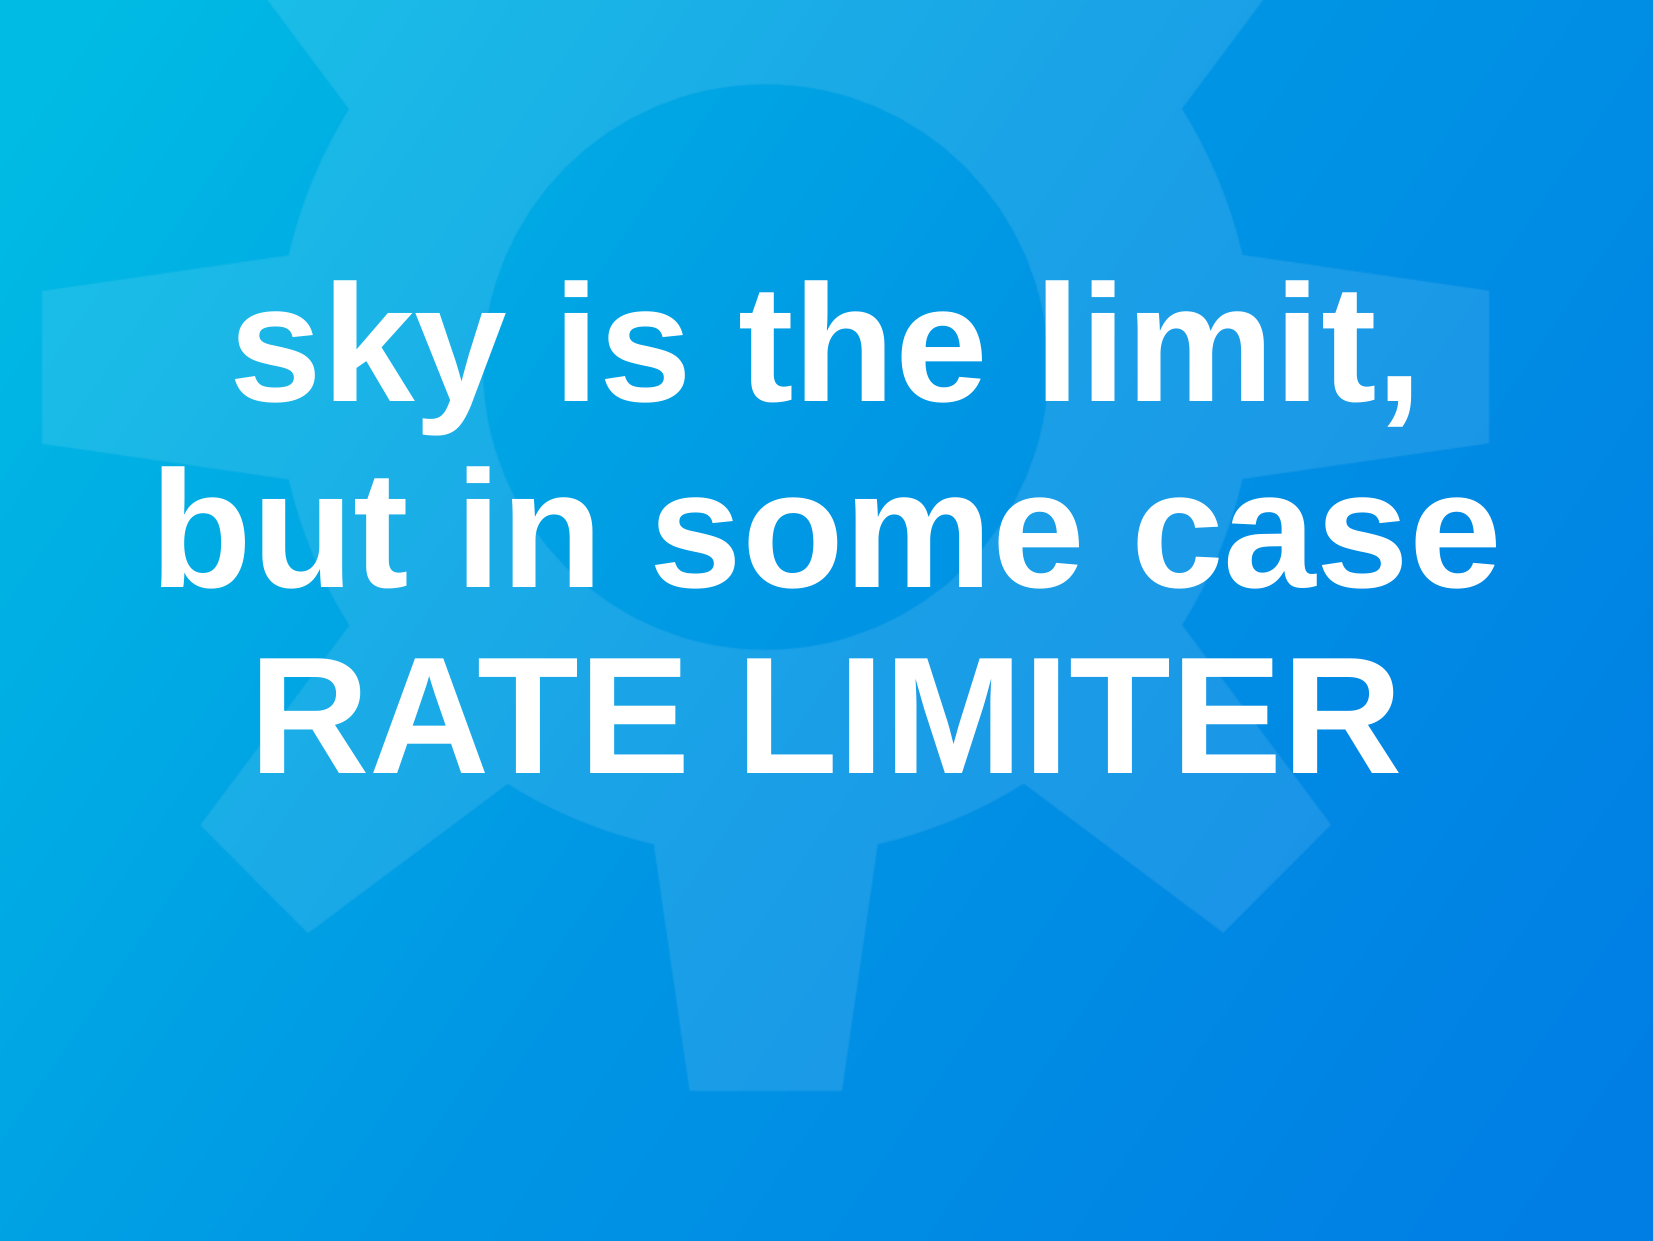

# sky is the limit, but in some case
RATE LIMITER